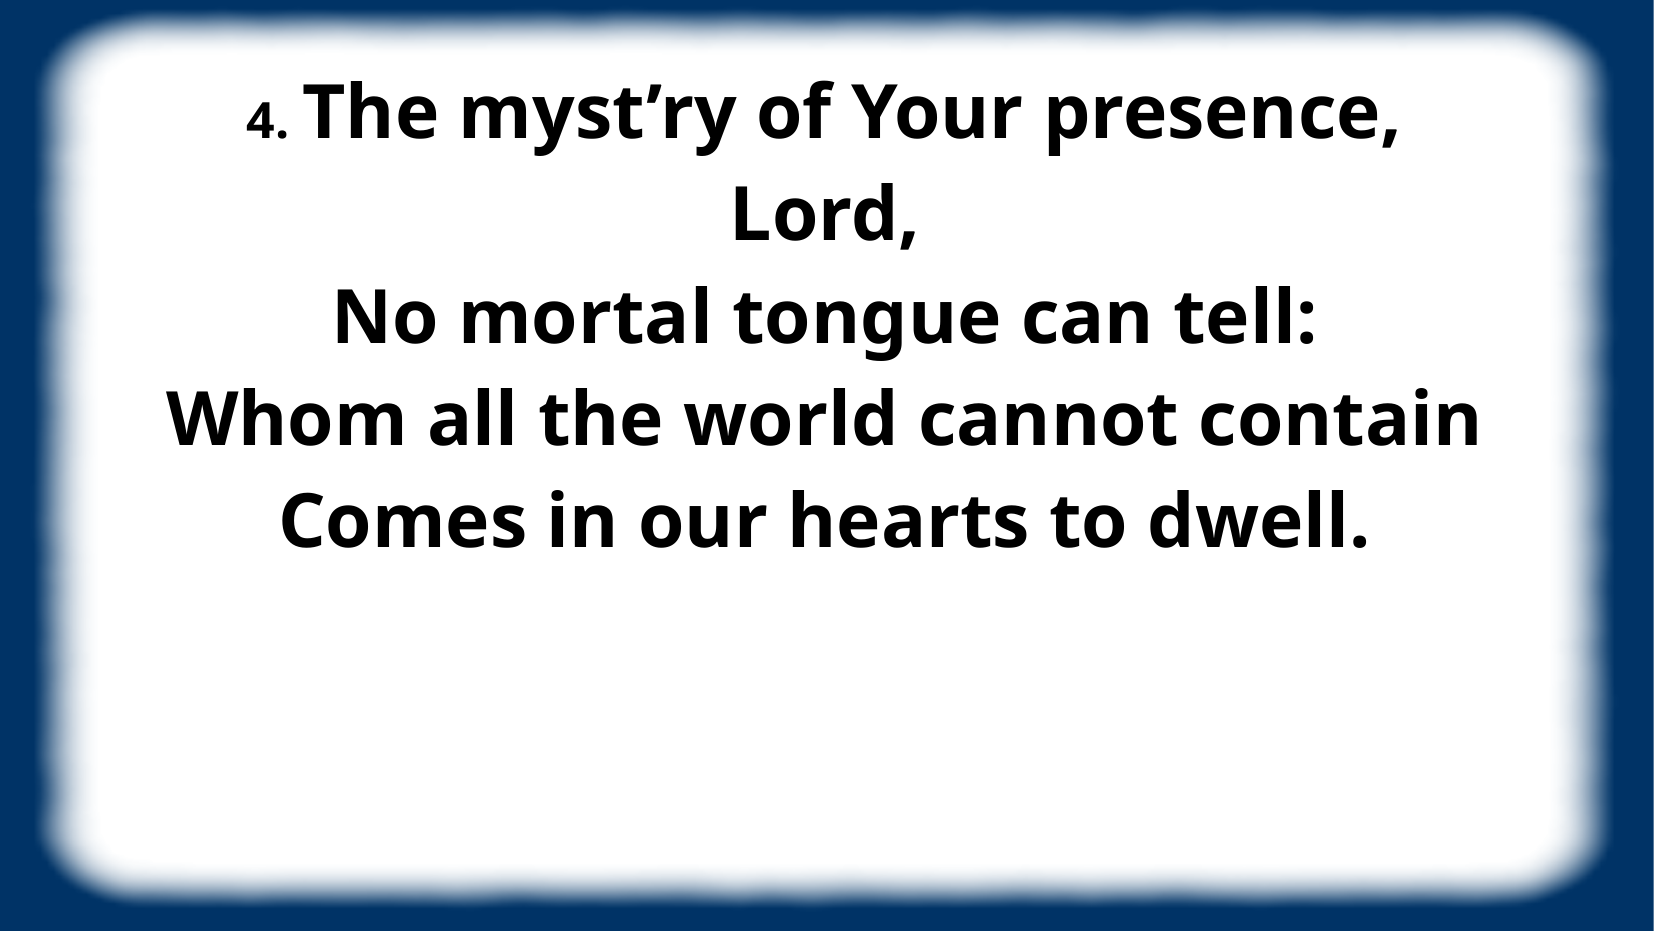

4. The myst’ry of Your presence, Lord,
No mortal tongue can tell:
Whom all the world cannot contain
Comes in our hearts to dwell.